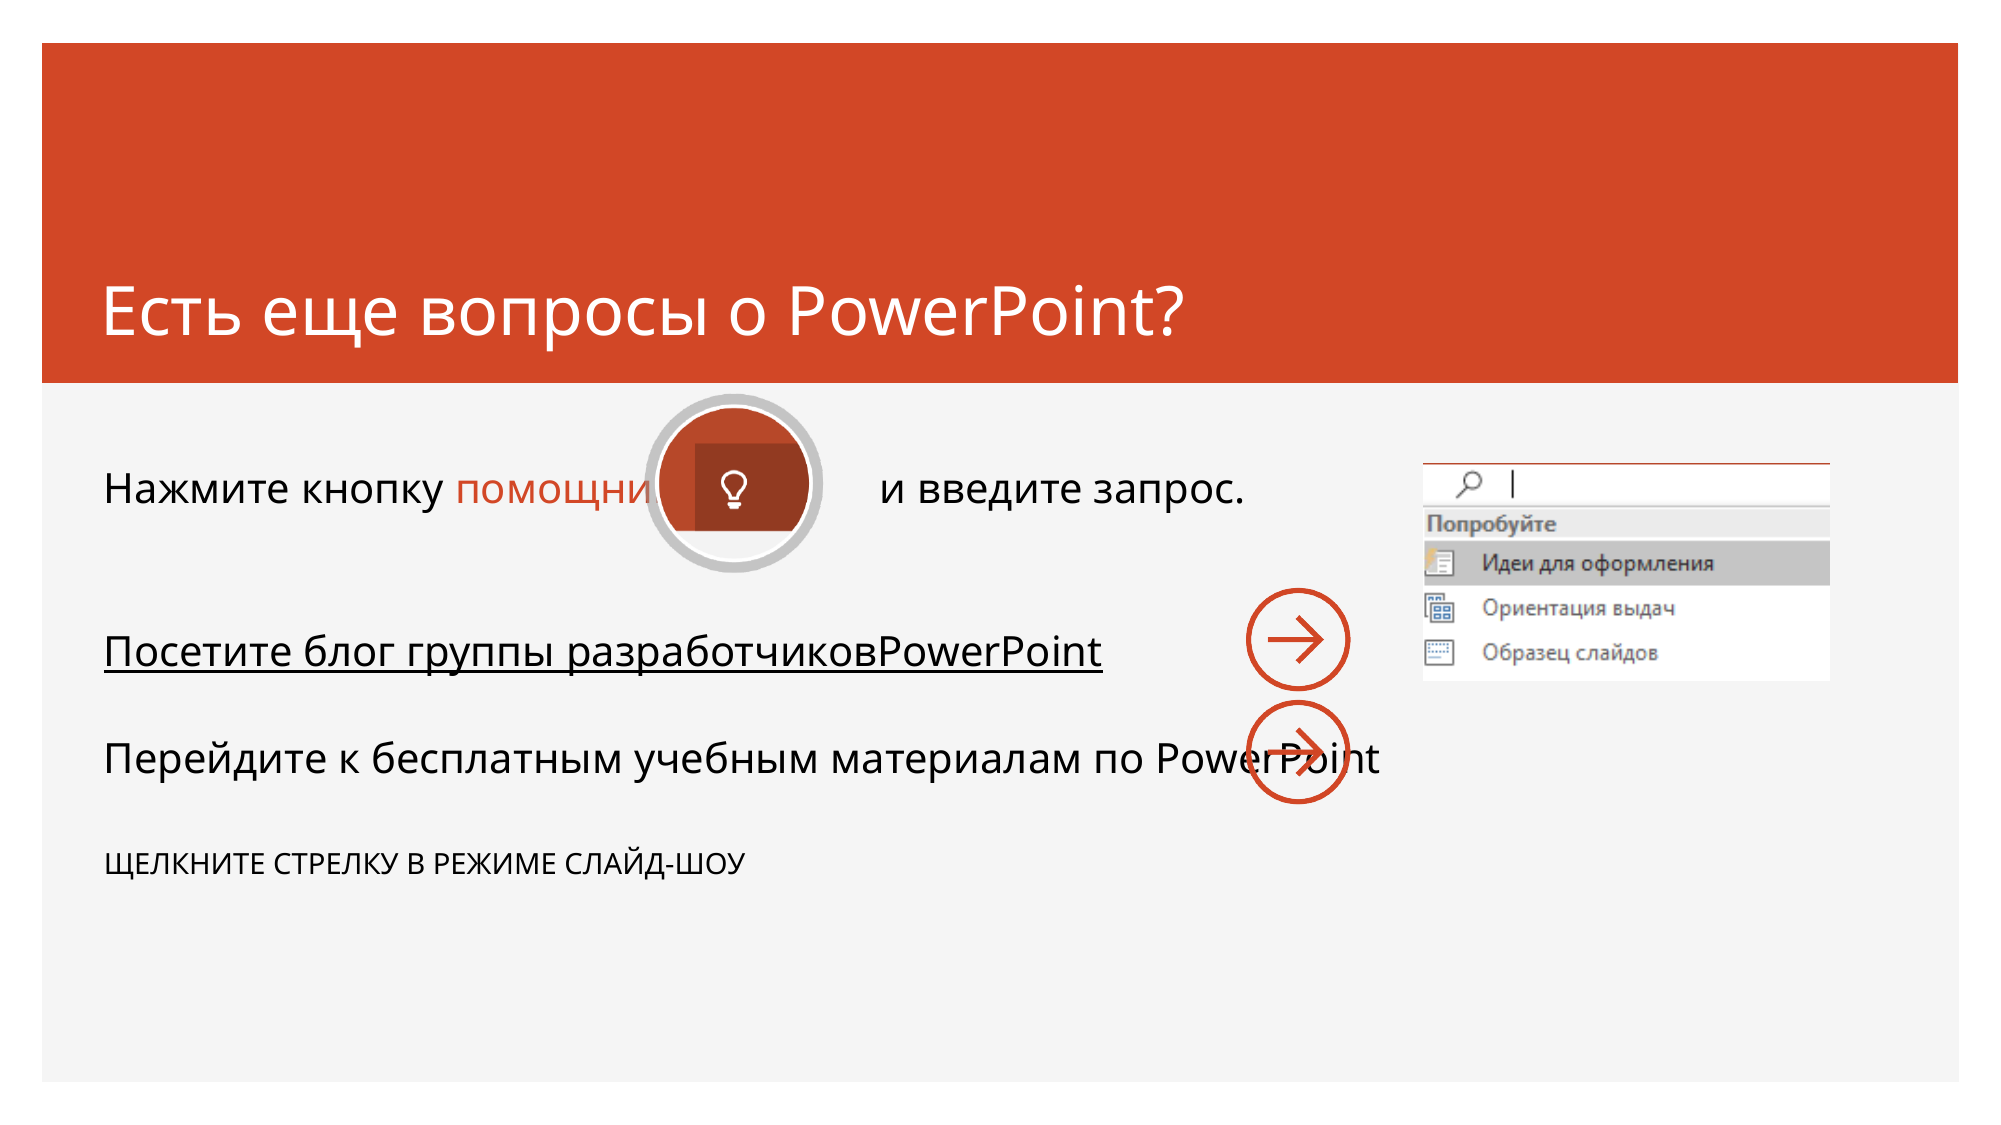

# Есть еще вопросы о PowerPoint?
Нажмите кнопку помощник и введите запрос.
Посетите блог группы разработчиковPowerPoint
Перейдите к бесплатным учебным материалам по PowerPoint
ЩЕЛКНИТЕ СТРЕЛКУ В РЕЖИМЕ СЛАЙД-ШОУ